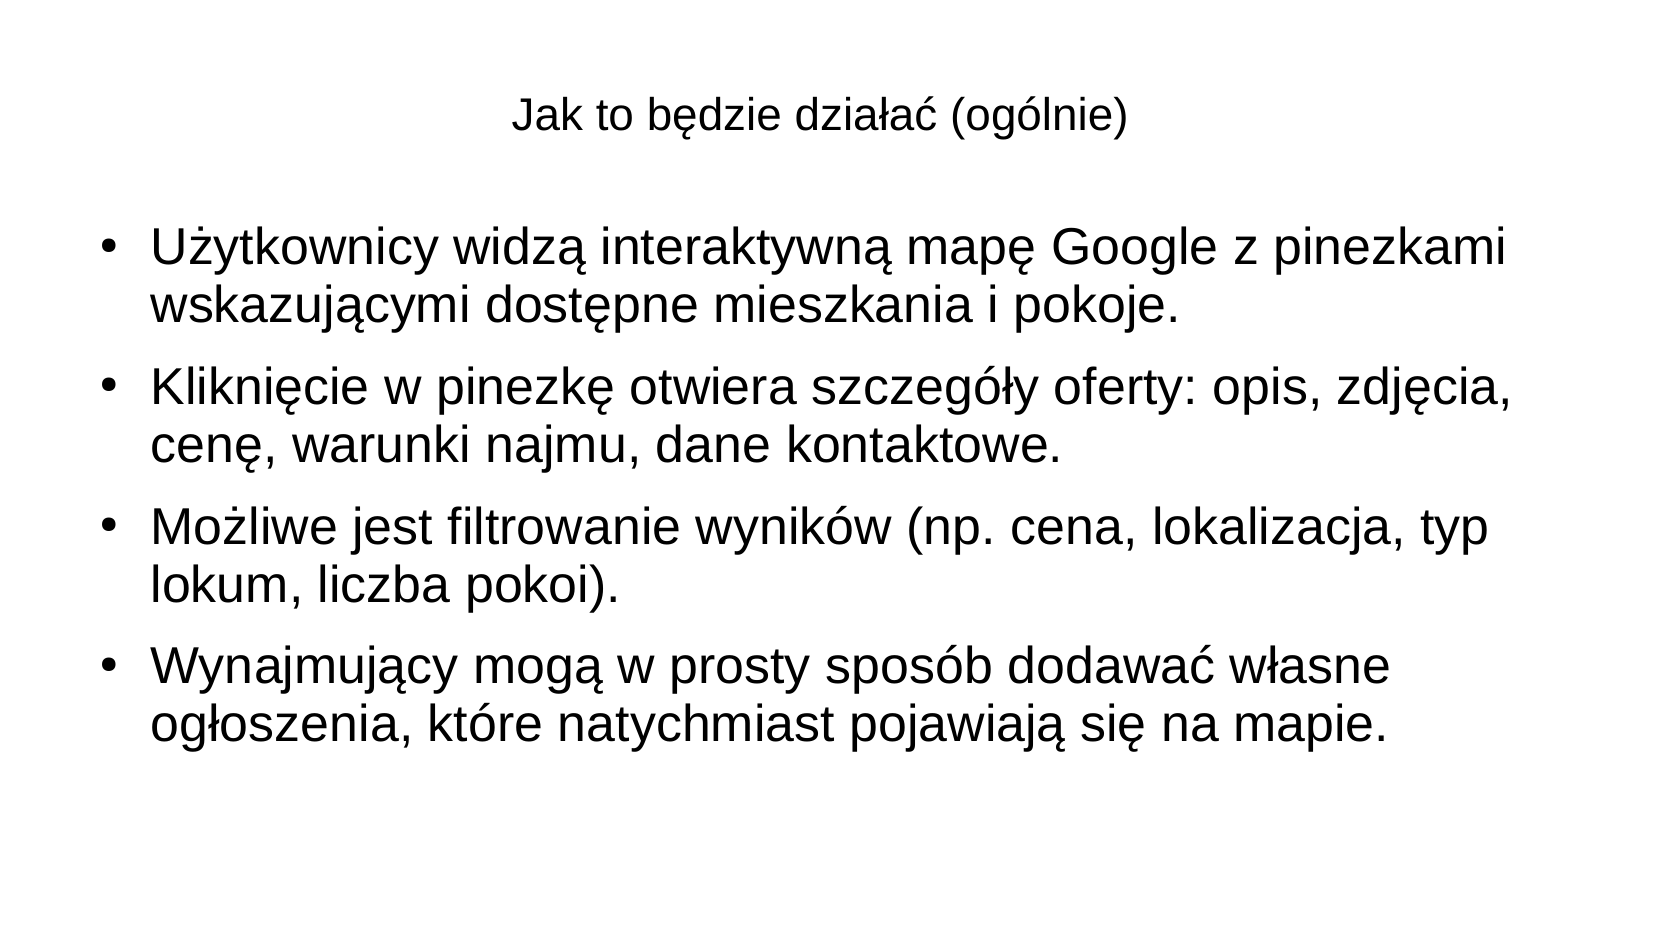

# Jak to będzie działać (ogólnie)
Użytkownicy widzą interaktywną mapę Google z pinezkami wskazującymi dostępne mieszkania i pokoje.
Kliknięcie w pinezkę otwiera szczegóły oferty: opis, zdjęcia, cenę, warunki najmu, dane kontaktowe.
Możliwe jest filtrowanie wyników (np. cena, lokalizacja, typ lokum, liczba pokoi).
Wynajmujący mogą w prosty sposób dodawać własne ogłoszenia, które natychmiast pojawiają się na mapie.